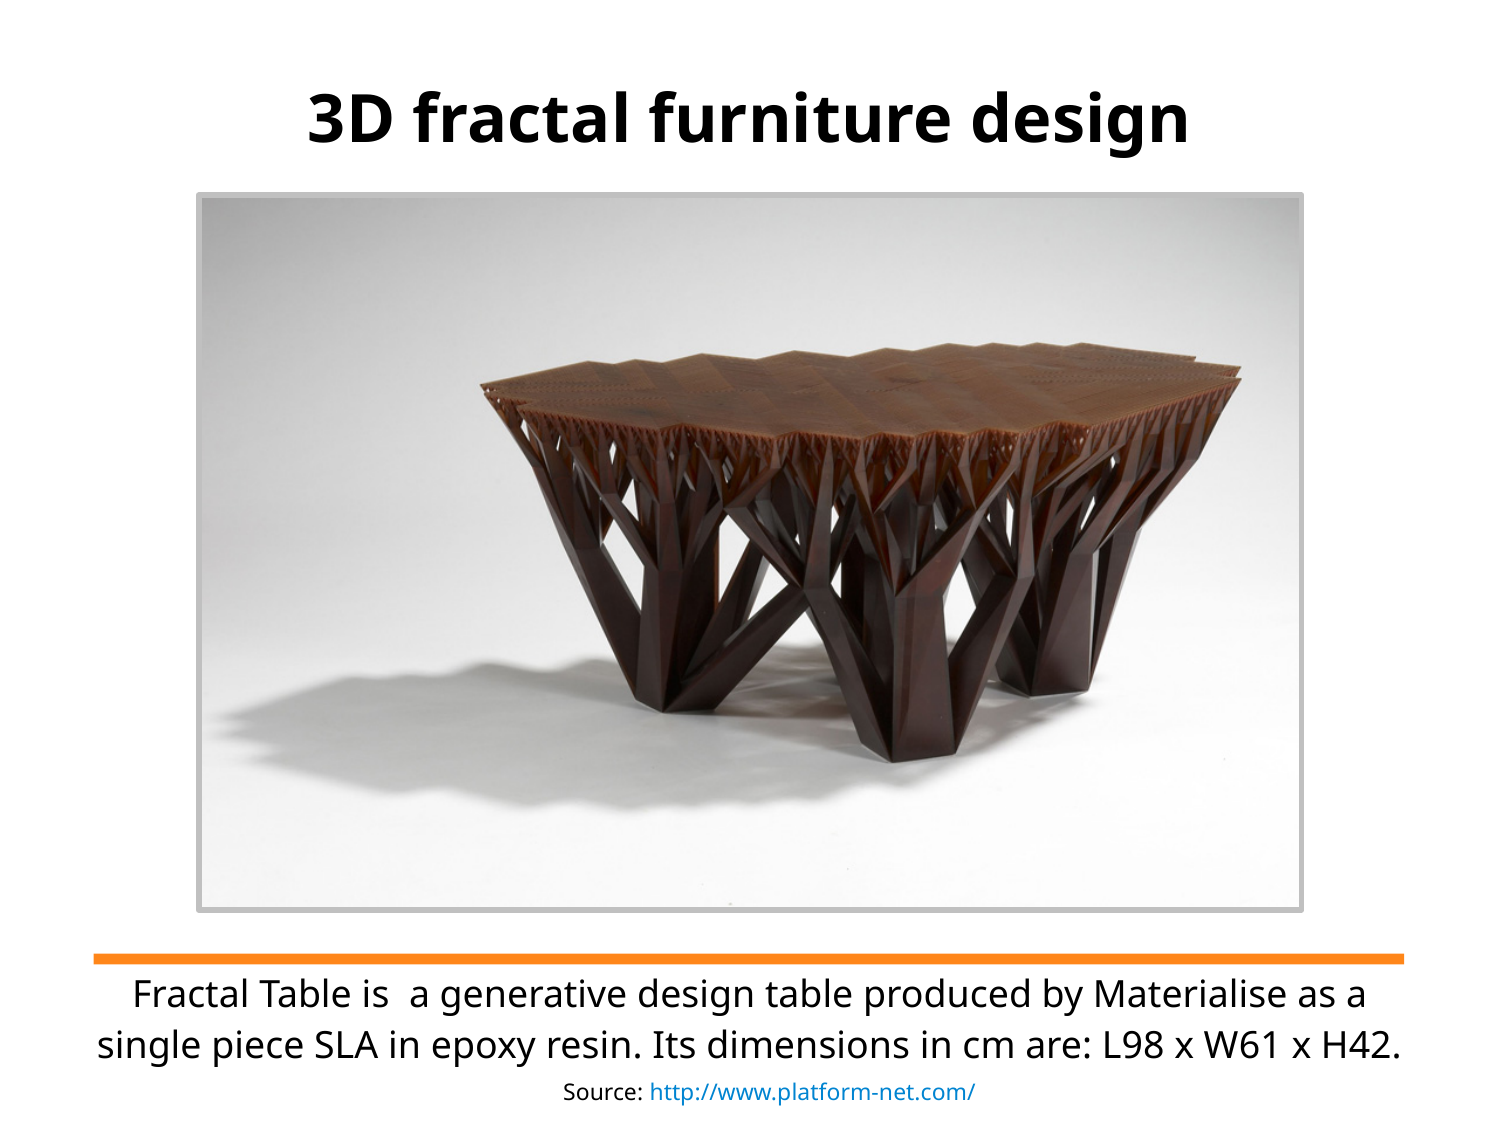

# 3D fractal furniture design
Fractal Table is a generative design table produced by Materialise as a single piece SLA in epoxy resin. Its dimensions in cm are: L98 x W61 x H42.
Source: http://www.platform-net.com/